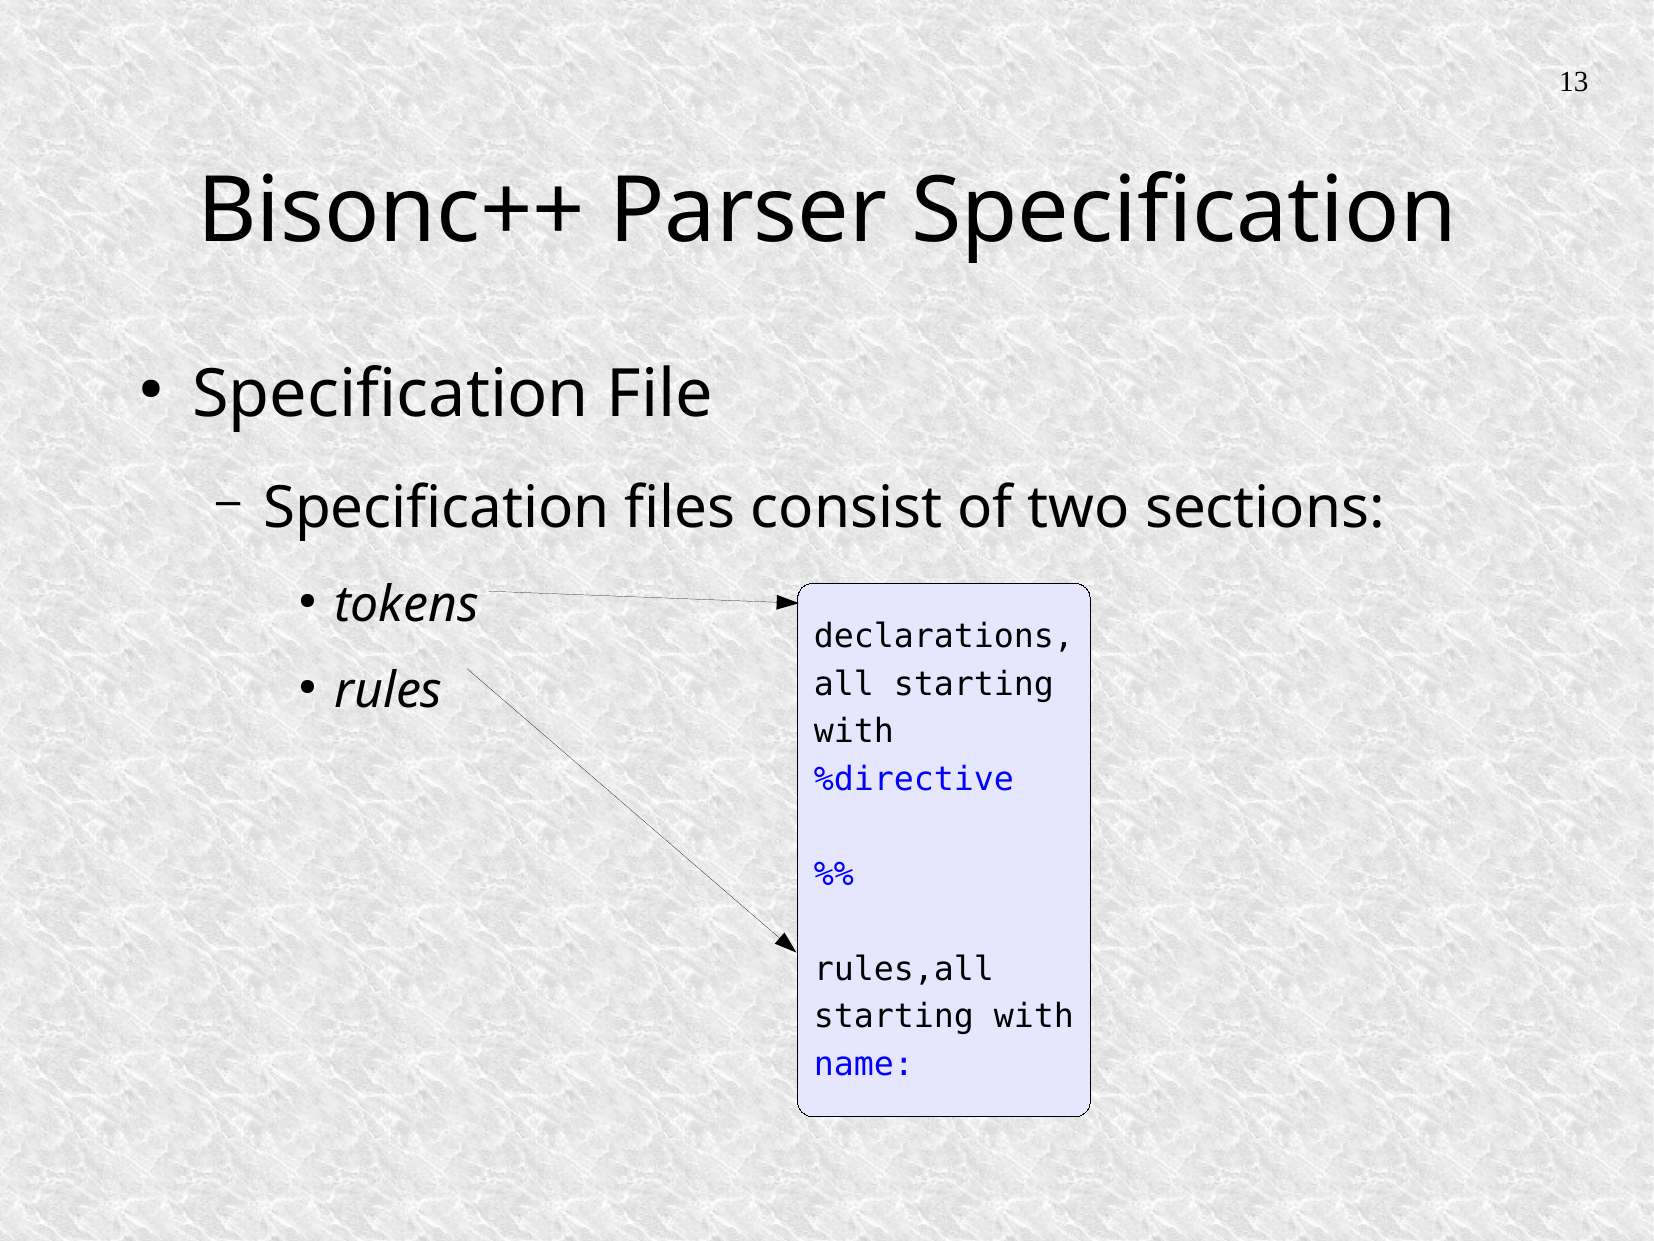

13
# Bisonc++ Parser Specification
Specification File
Specification files consist of two sections:
tokens
rules
declarations,
all starting
with
%directive
%%
rules,all
starting with
name: